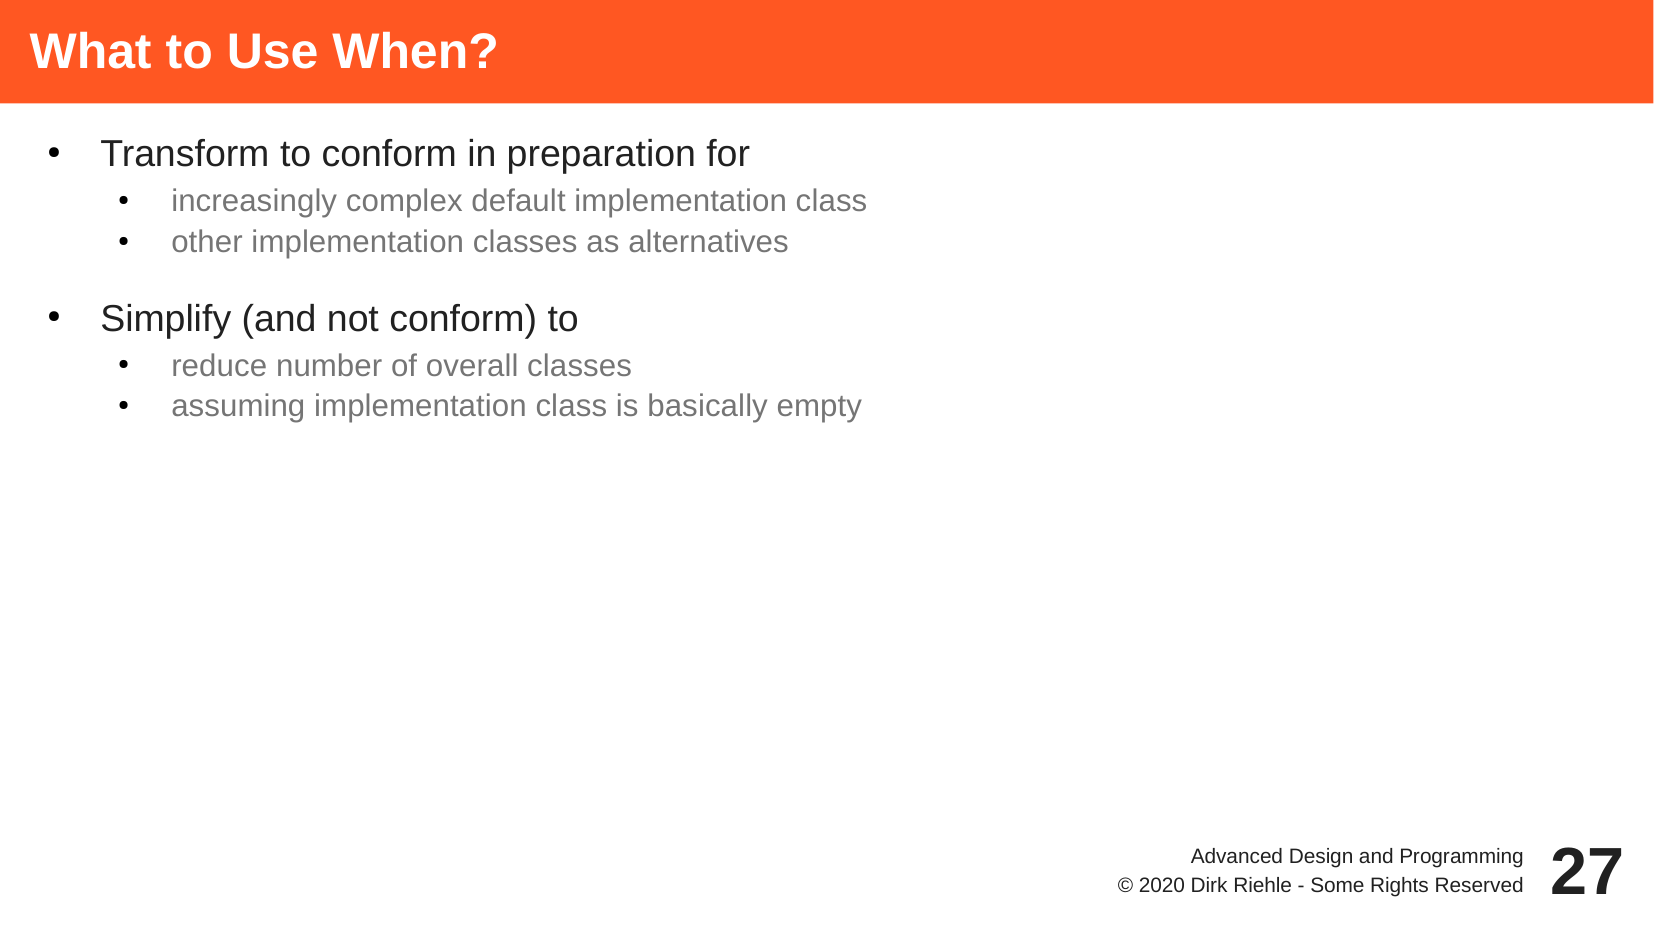

# What to Use When?
Transform to conform in preparation for
increasingly complex default implementation class
other implementation classes as alternatives
Simplify (and not conform) to
reduce number of overall classes
assuming implementation class is basically empty
Advanced Design and Programming
27
© 2020 Dirk Riehle - Some Rights Reserved